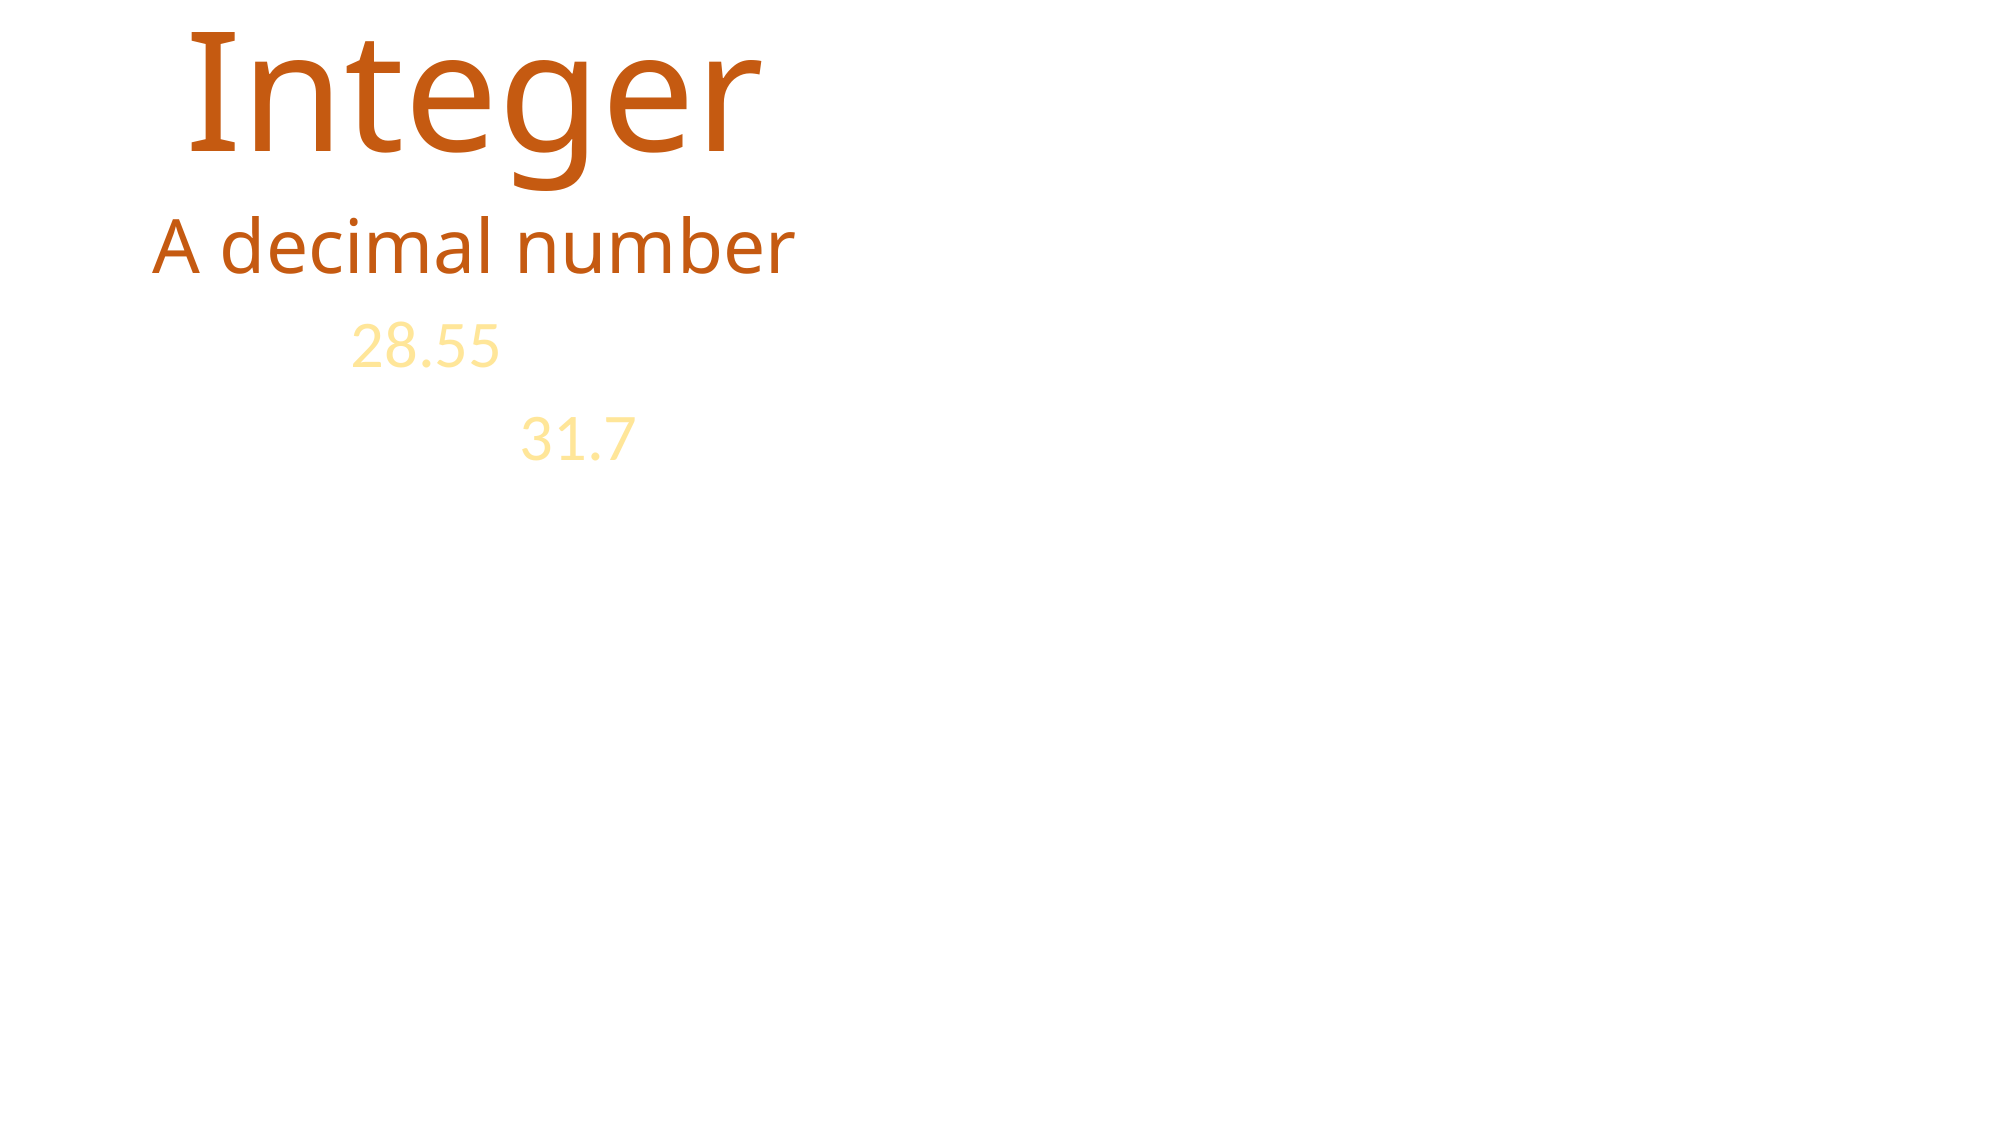

# Integer
A decimal number
price = 28.55
percentage = 31.7